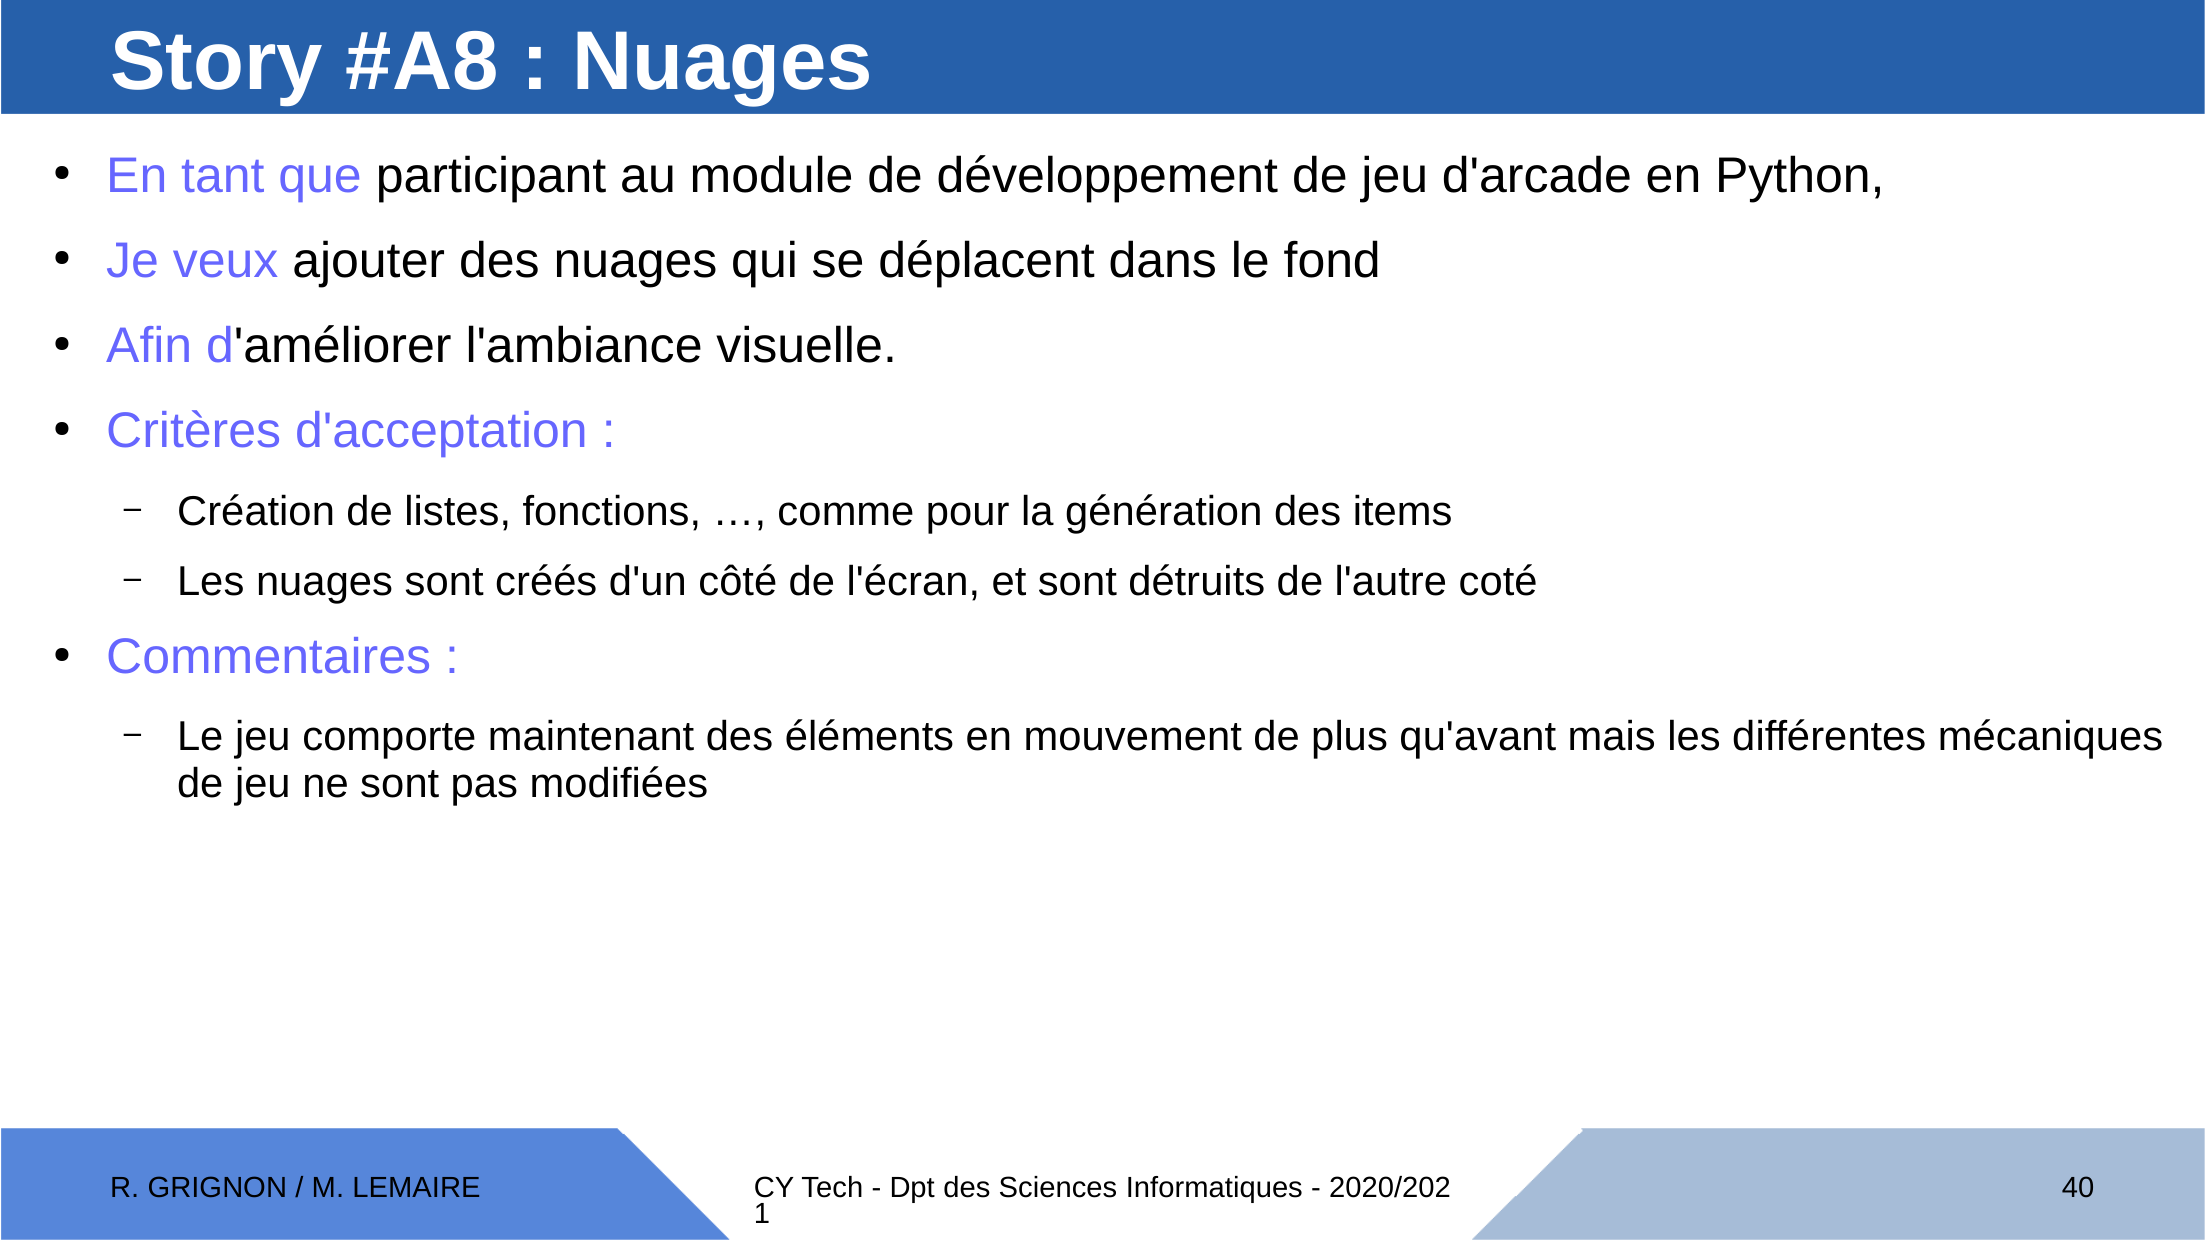

# Story #A8 : Nuages
En tant que participant au module de développement de jeu d'arcade en Python,
Je veux ajouter des nuages qui se déplacent dans le fond
Afin d'améliorer l'ambiance visuelle.
Critères d'acceptation :
Création de listes, fonctions, …, comme pour la génération des items
Les nuages sont créés d'un côté de l'écran, et sont détruits de l'autre coté
Commentaires :
Le jeu comporte maintenant des éléments en mouvement de plus qu'avant mais les différentes mécaniques de jeu ne sont pas modifiées
R. GRIGNON / M. LEMAIRE
CY Tech - Dpt des Sciences Informatiques - 2020/2021
40